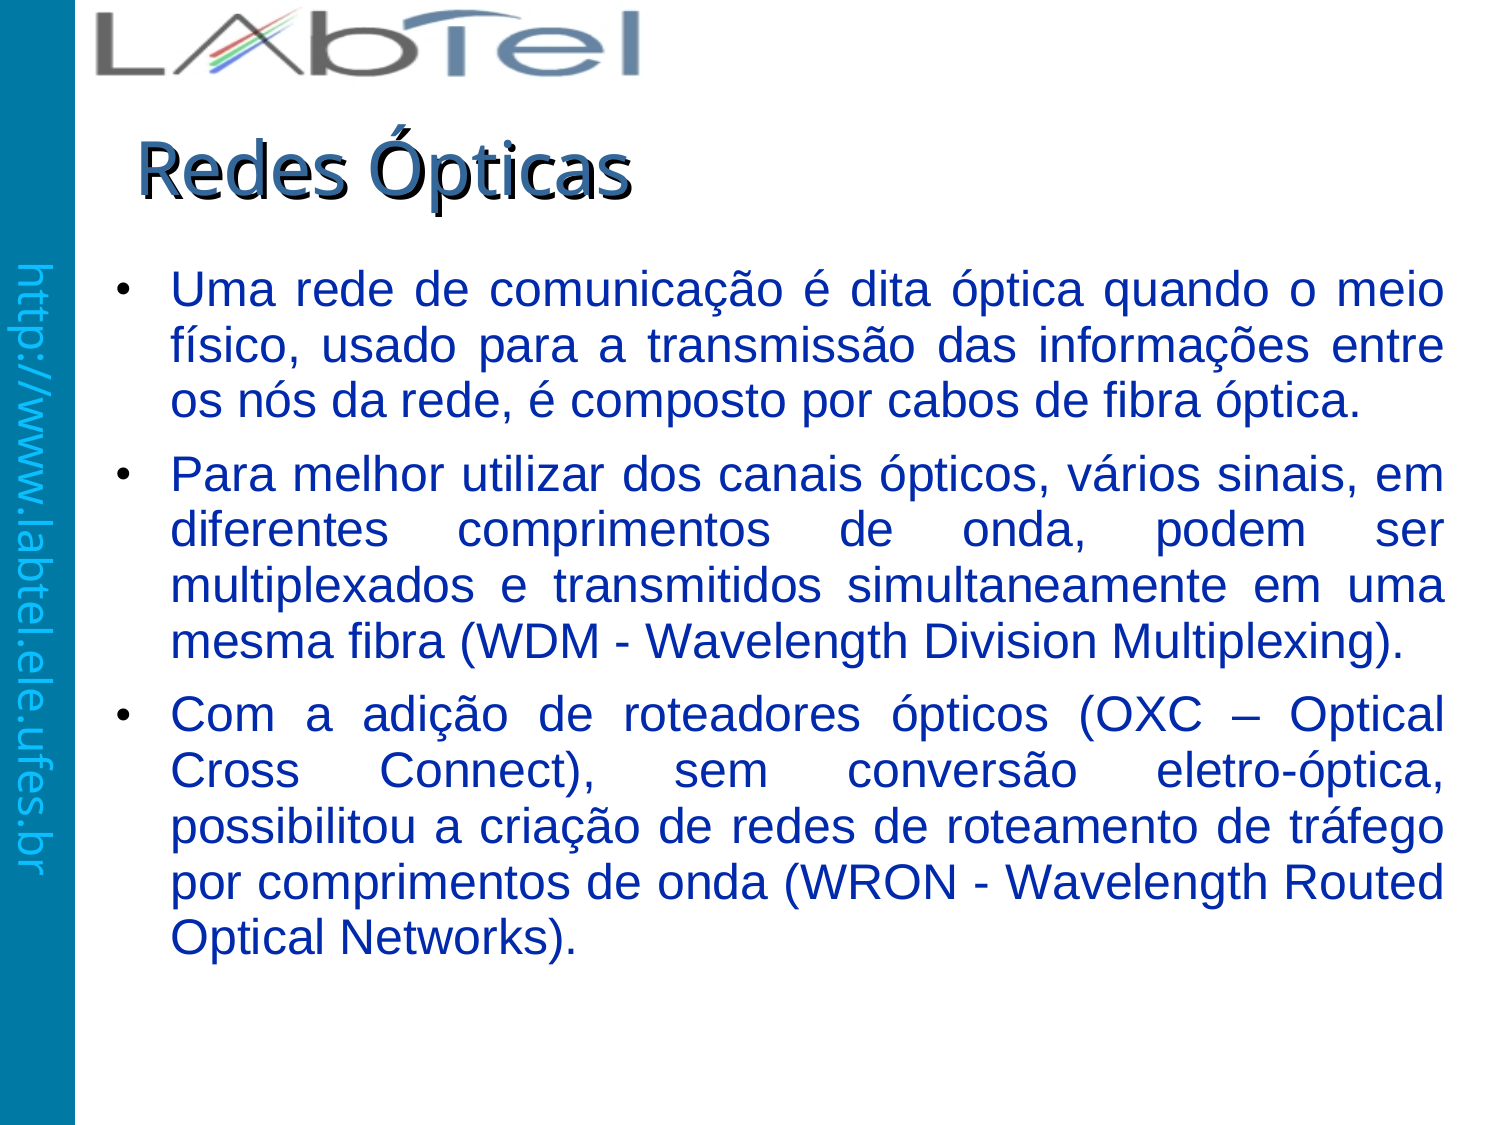

# Redes Ópticas
Uma rede de comunicação é dita óptica quando o meio físico, usado para a transmissão das informações entre os nós da rede, é composto por cabos de fibra óptica.
Para melhor utilizar dos canais ópticos, vários sinais, em diferentes comprimentos de onda, podem ser multiplexados e transmitidos simultaneamente em uma mesma fibra (WDM - Wavelength Division Multiplexing).
Com a adição de roteadores ópticos (OXC – Optical Cross Connect), sem conversão eletro-óptica, possibilitou a criação de redes de roteamento de tráfego por comprimentos de onda (WRON - Wavelength Routed Optical Networks).